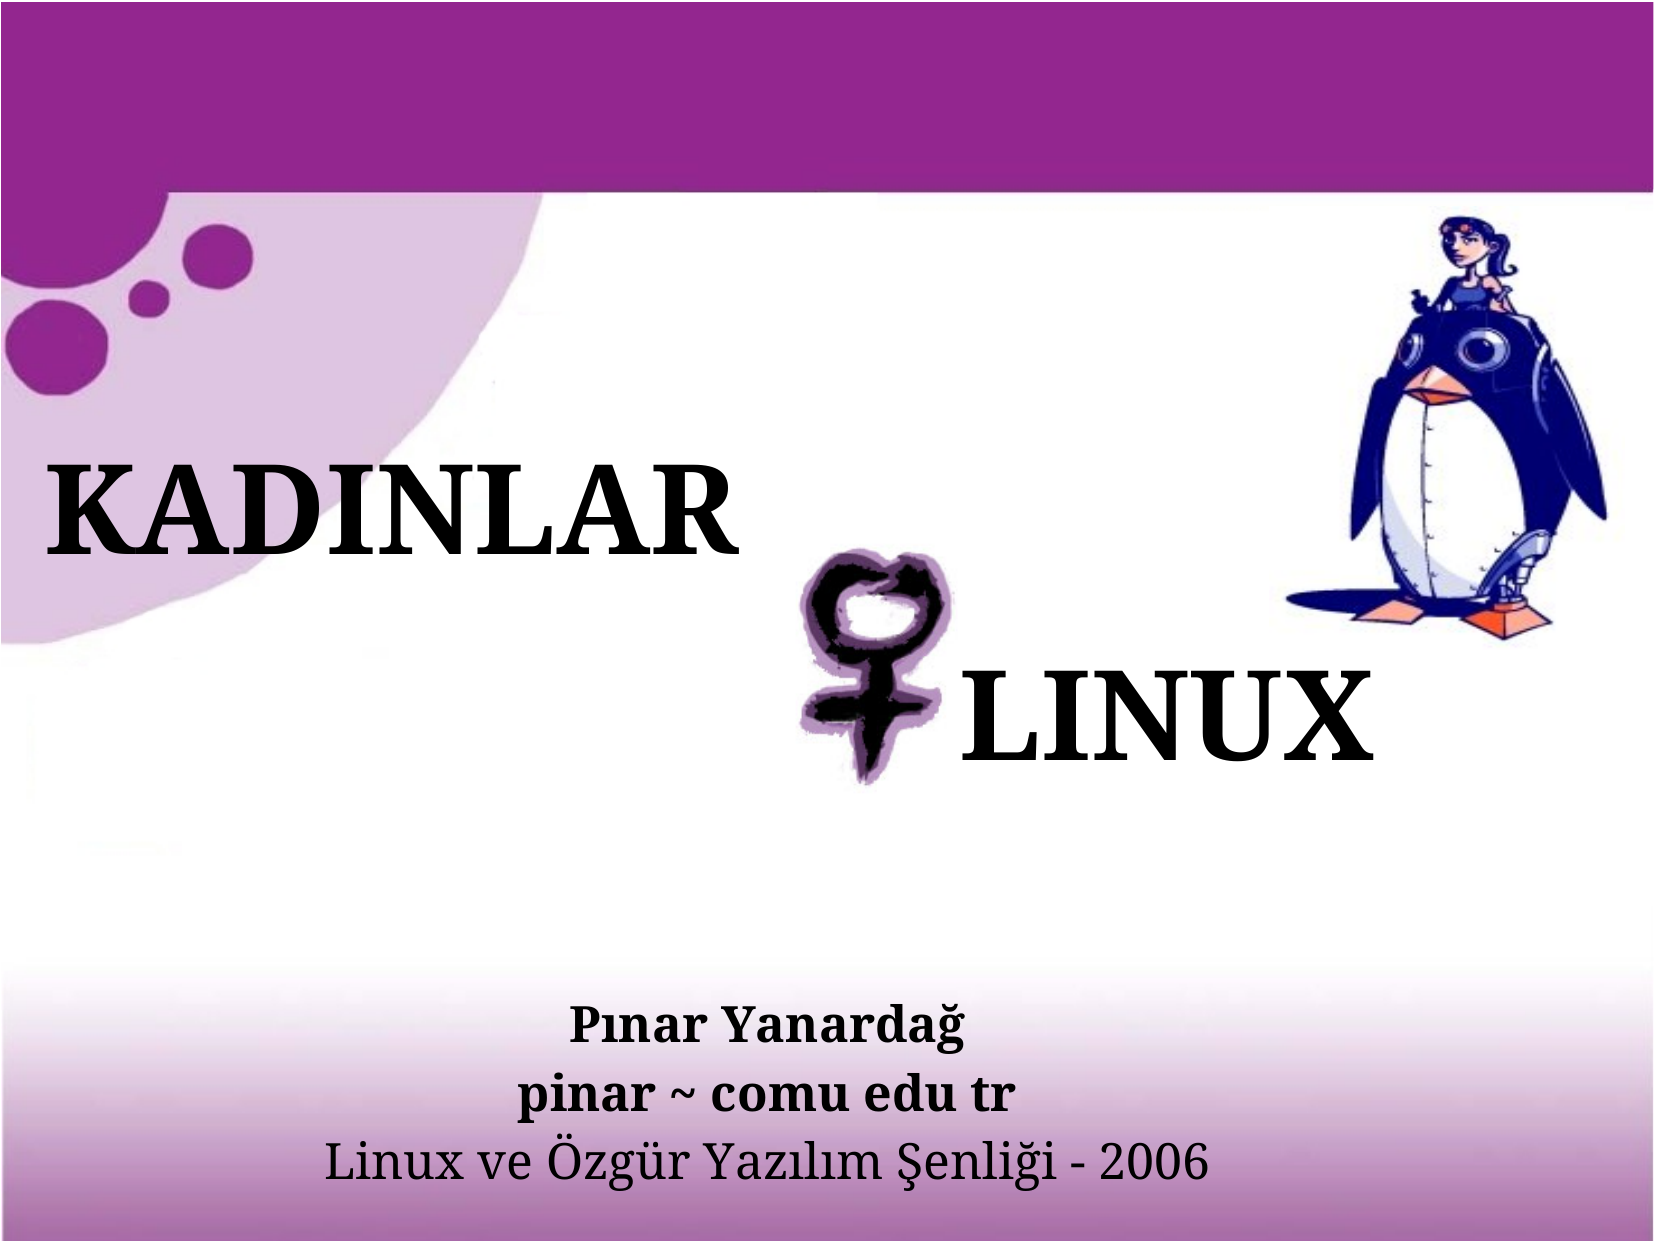

KADINLAR
LINUX
Pınar Yanardağ
pinar ~ comu edu tr
Linux ve Özgür Yazılım Şenliği - 2006